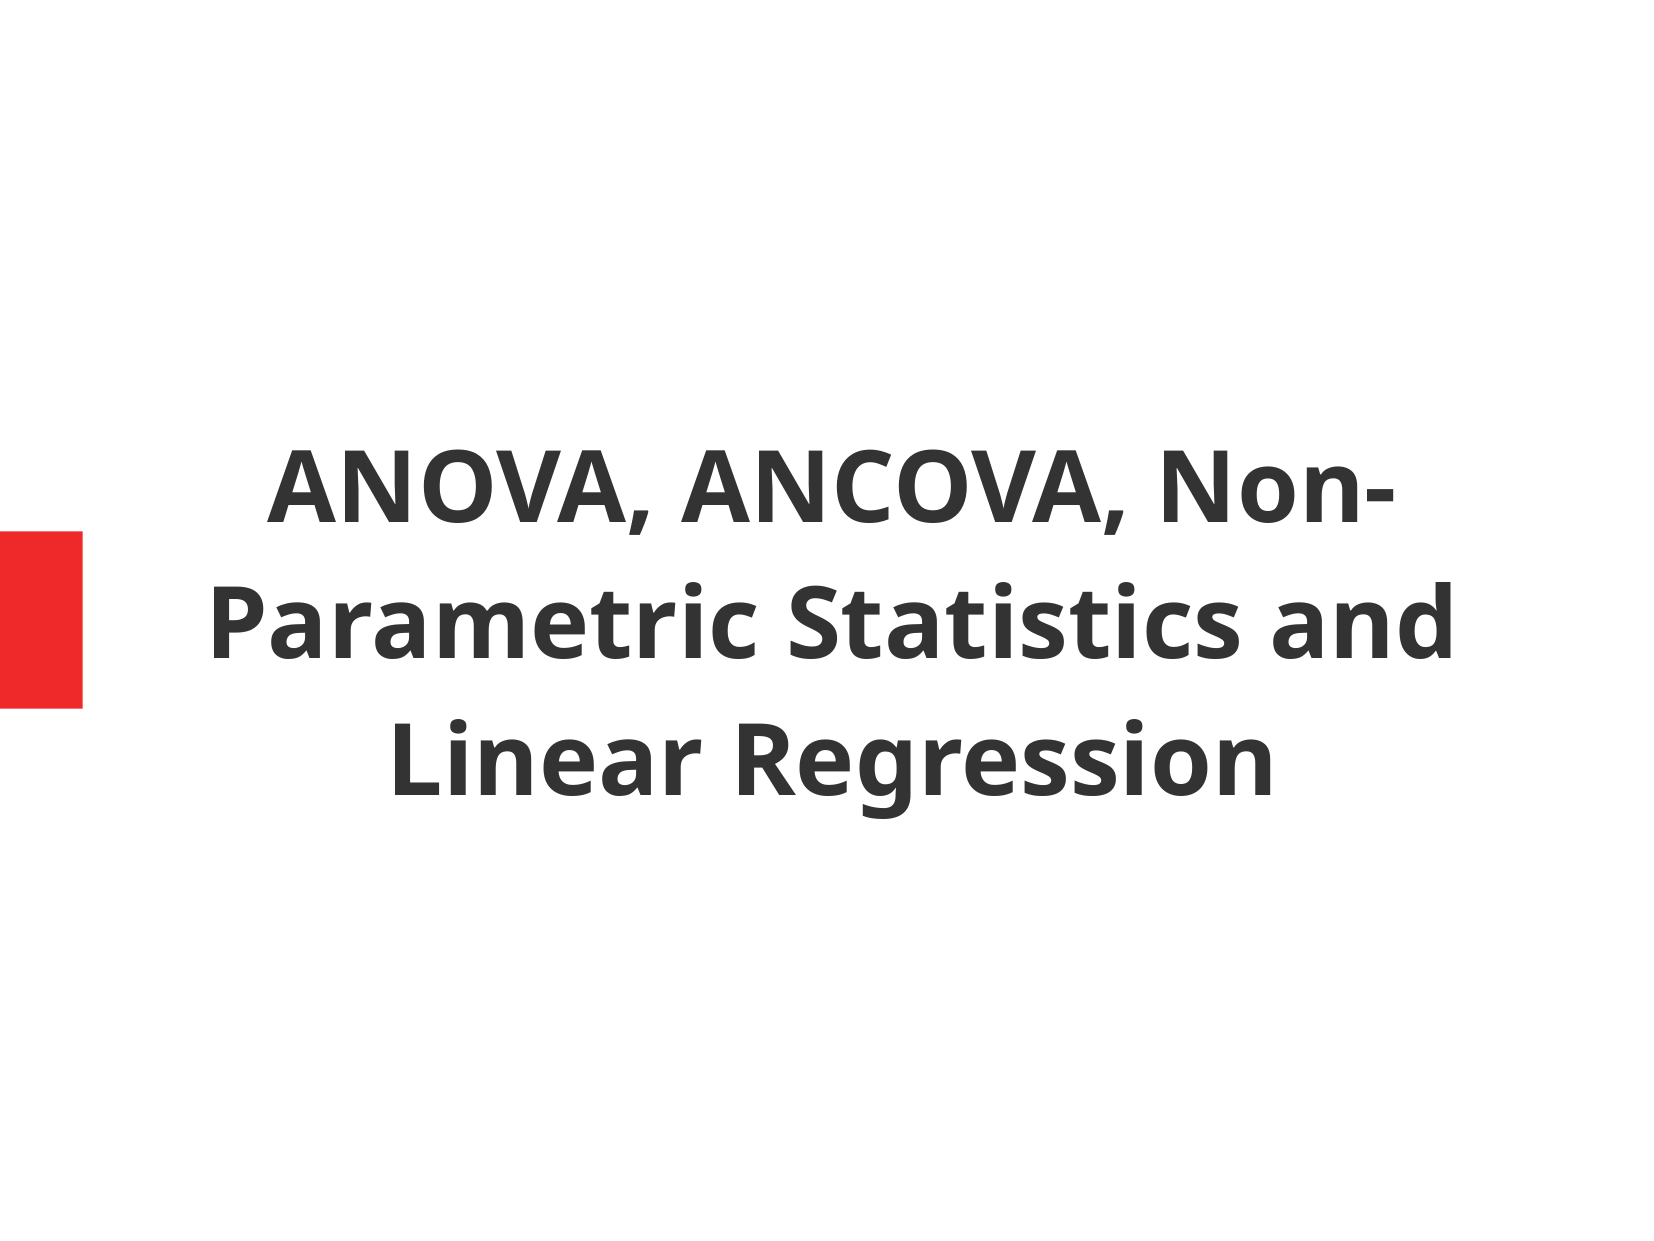

# ANOVA, ANCOVA, Non-Parametric Statistics and Linear Regression